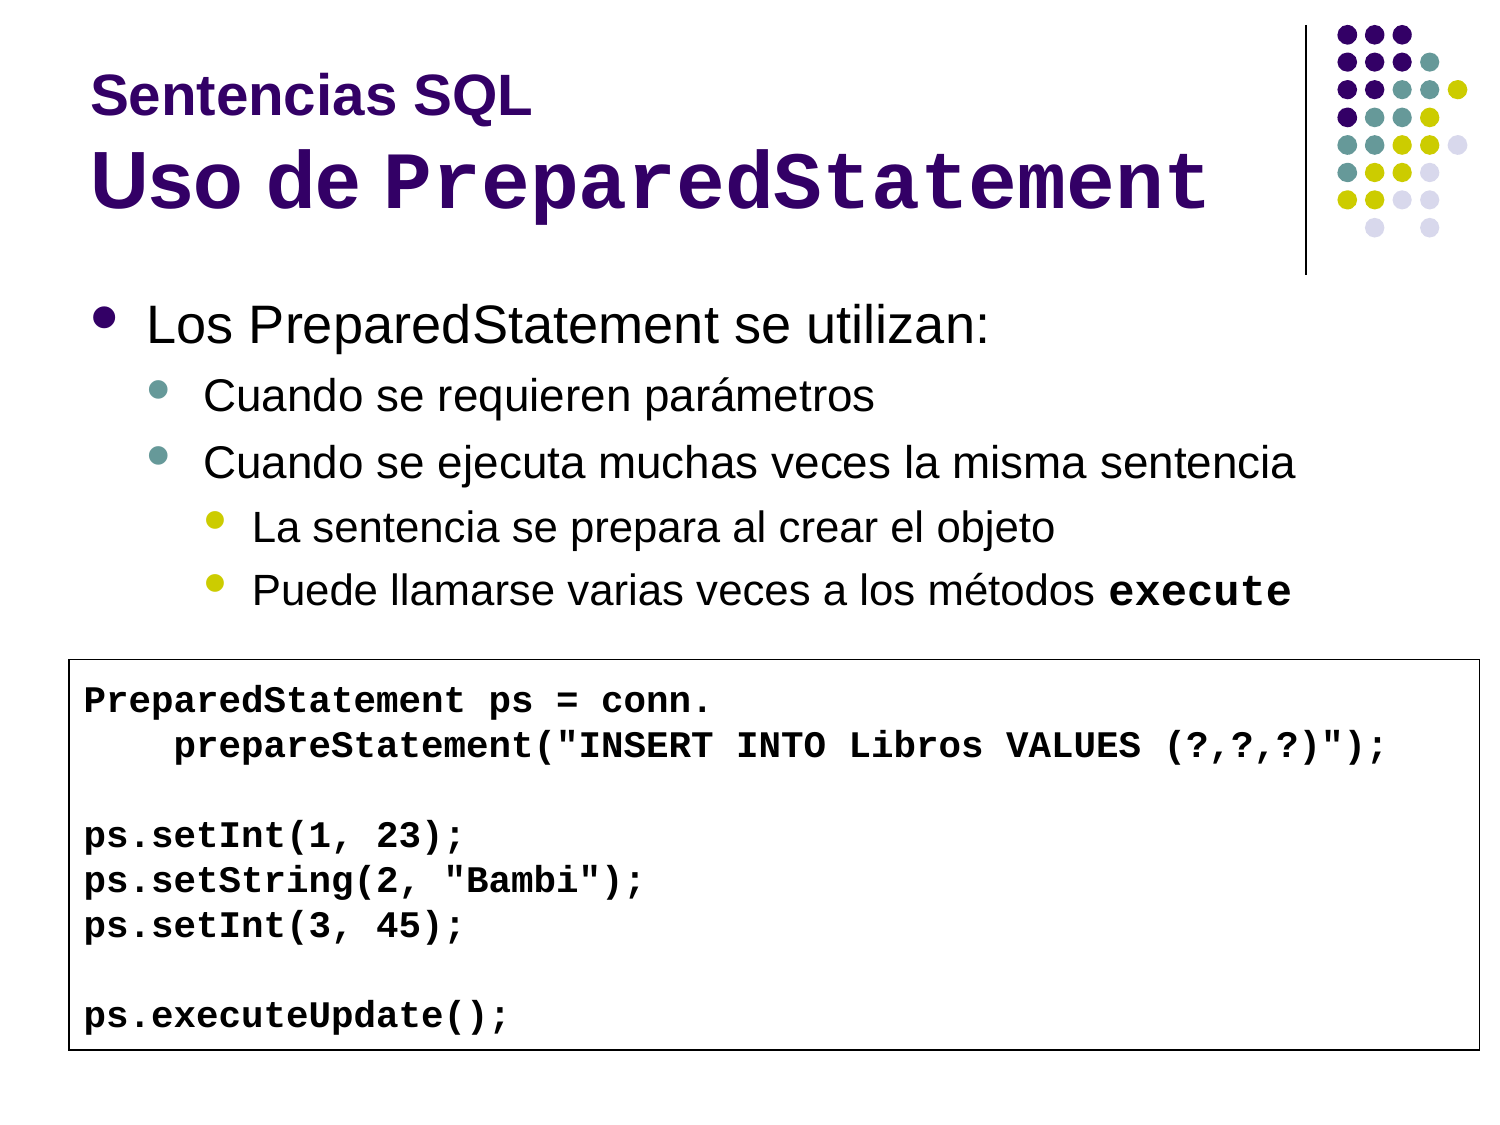

# Sentencias SQL Uso de PreparedStatement
Los PreparedStatement se utilizan:
Cuando se requieren parámetros
Cuando se ejecuta muchas veces la misma sentencia
La sentencia se prepara al crear el objeto
Puede llamarse varias veces a los métodos execute
PreparedStatement ps = conn.
 prepareStatement("INSERT INTO Libros VALUES (?,?,?)");
ps.setInt(1, 23);
ps.setString(2, "Bambi");
ps.setInt(3, 45);
ps.executeUpdate();